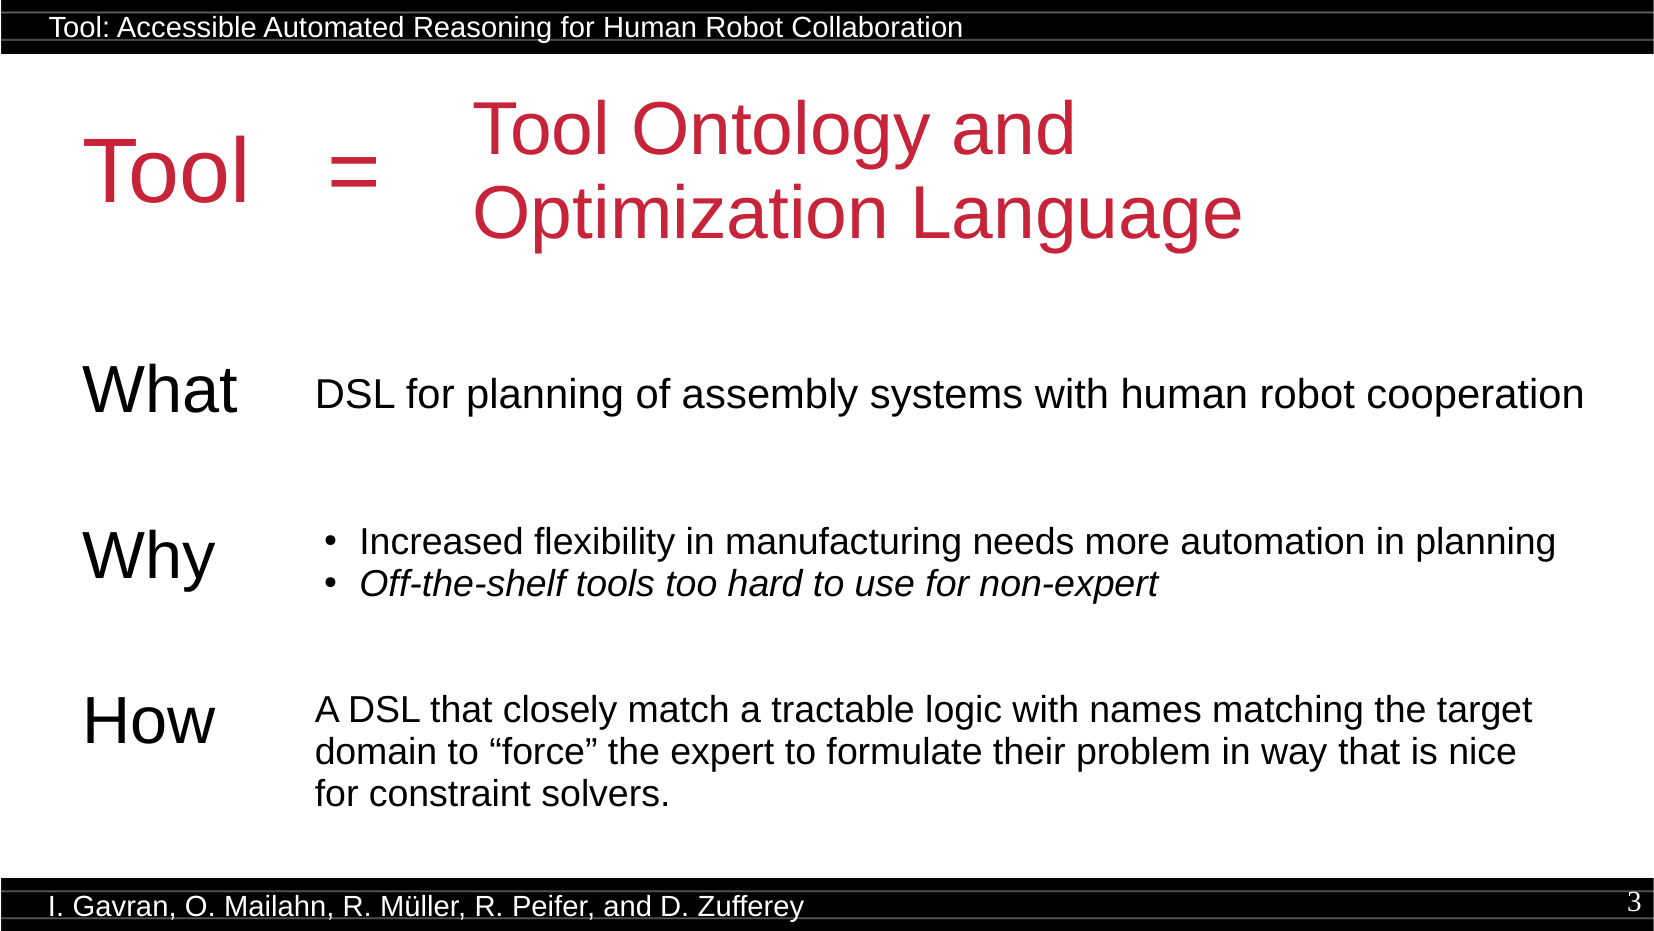

Tool: Accessible Automated Reasoning for Human Robot Collaboration
Tool =
# Tool Ontology and Optimization Language
What
Why
How
DSL for planning of assembly systems with human robot cooperation
Increased flexibility in manufacturing needs more automation in planning
Off-the-shelf tools too hard to use for non-expert
A DSL that closely match a tractable logic with names matching the target domain to “force” the expert to formulate their problem in way that is nice for constraint solvers.
I. Gavran, O. Mailahn, R. Müller, R. Peifer, and D. Zufferey